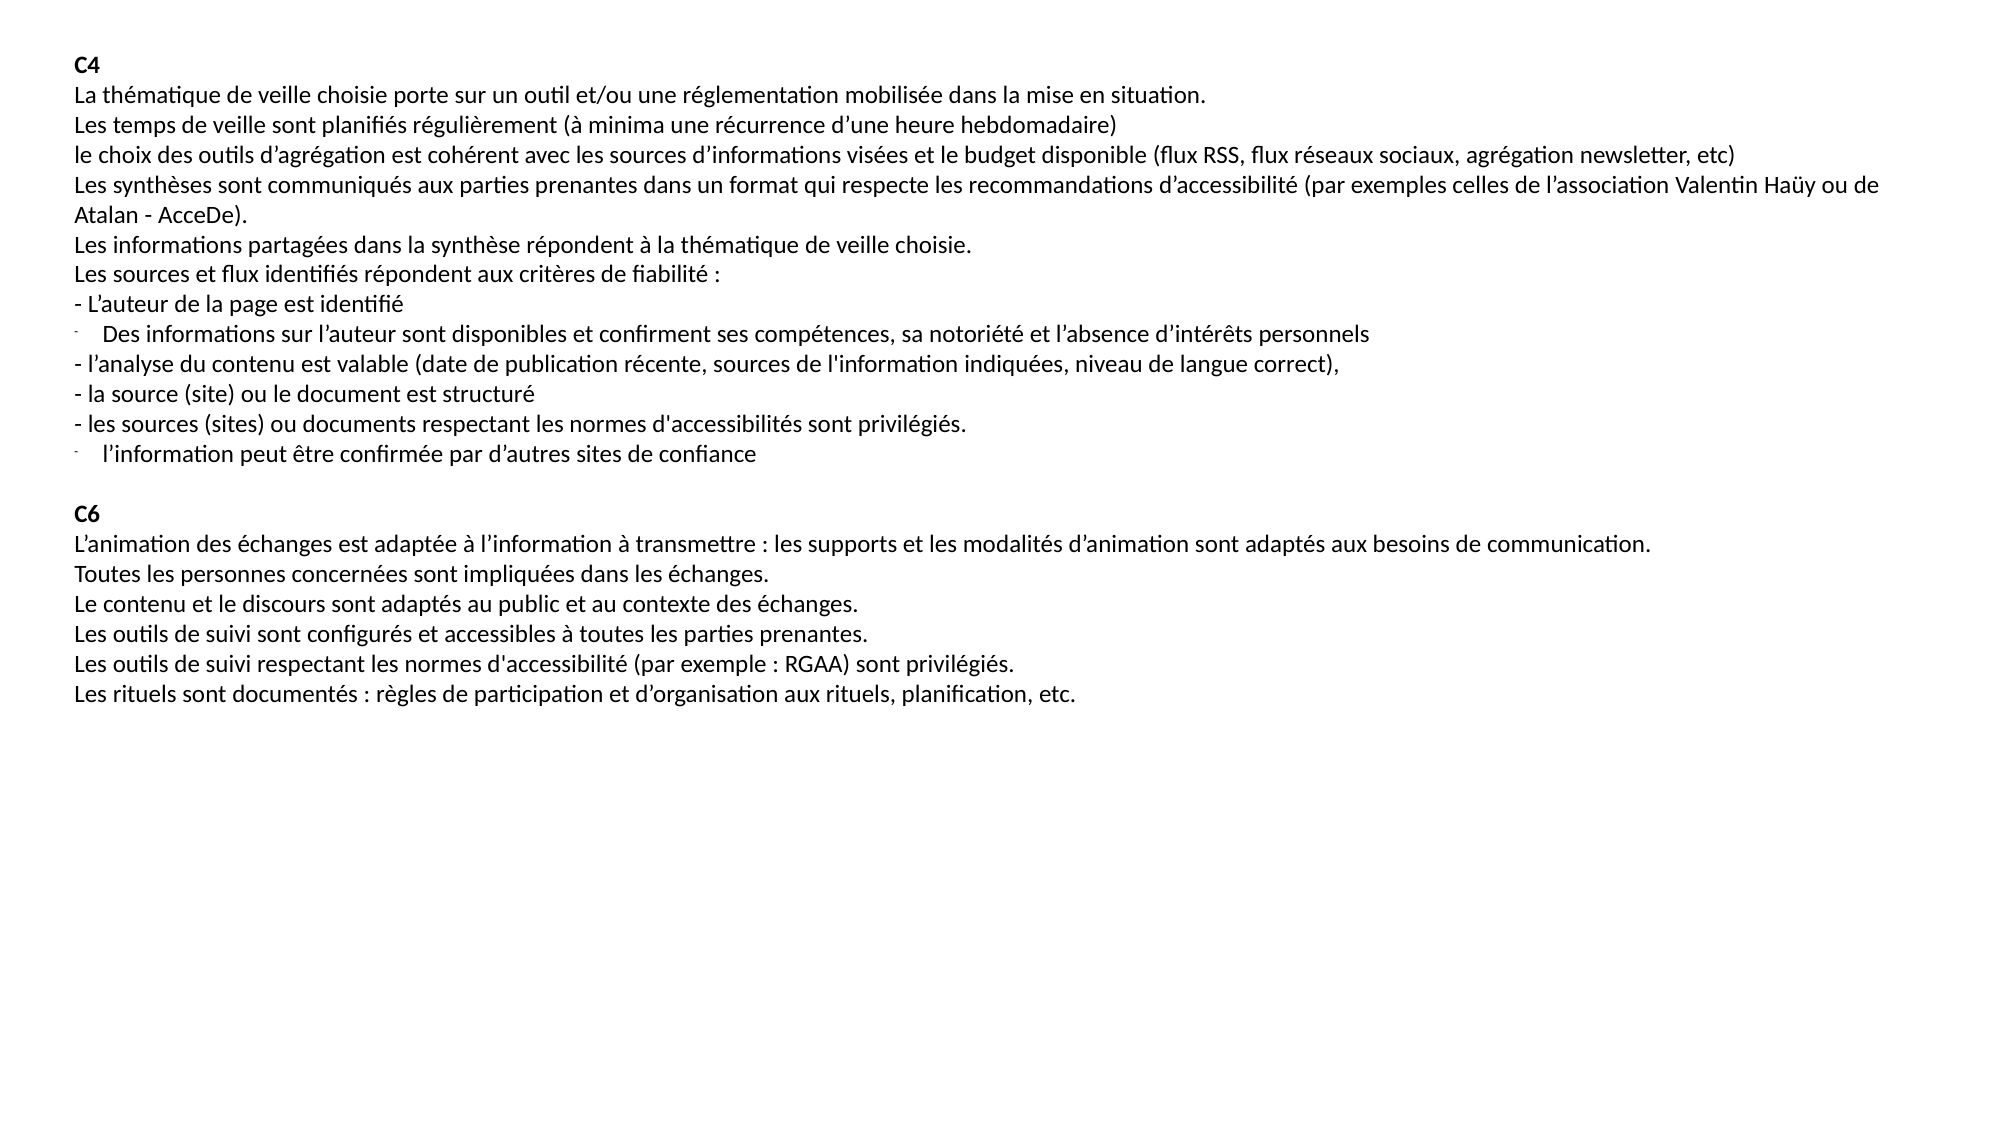

C4
La thématique de veille choisie porte sur un outil et/ou une réglementation mobilisée dans la mise en situation.
Les temps de veille sont planifiés régulièrement (à minima une récurrence d’une heure hebdomadaire)
le choix des outils d’agrégation est cohérent avec les sources d’informations visées et le budget disponible (flux RSS, flux réseaux sociaux, agrégation newsletter, etc)
Les synthèses sont communiqués aux parties prenantes dans un format qui respecte les recommandations d’accessibilité (par exemples celles de l’association Valentin Haüy ou de Atalan - AcceDe).
Les informations partagées dans la synthèse répondent à la thématique de veille choisie.
Les sources et flux identifiés répondent aux critères de fiabilité :
- L’auteur de la page est identifié
Des informations sur l’auteur sont disponibles et confirment ses compétences, sa notoriété et l’absence d’intérêts personnels
- l’analyse du contenu est valable (date de publication récente, sources de l'information indiquées, niveau de langue correct),
- la source (site) ou le document est structuré
- les sources (sites) ou documents respectant les normes d'accessibilités sont privilégiés.
l’information peut être confirmée par d’autres sites de confiance
C6
L’animation des échanges est adaptée à l’information à transmettre : les supports et les modalités d’animation sont adaptés aux besoins de communication.
Toutes les personnes concernées sont impliquées dans les échanges.
Le contenu et le discours sont adaptés au public et au contexte des échanges.
Les outils de suivi sont configurés et accessibles à toutes les parties prenantes.
Les outils de suivi respectant les normes d'accessibilité (par exemple : RGAA) sont privilégiés.
Les rituels sont documentés : règles de participation et d’organisation aux rituels, planification, etc.